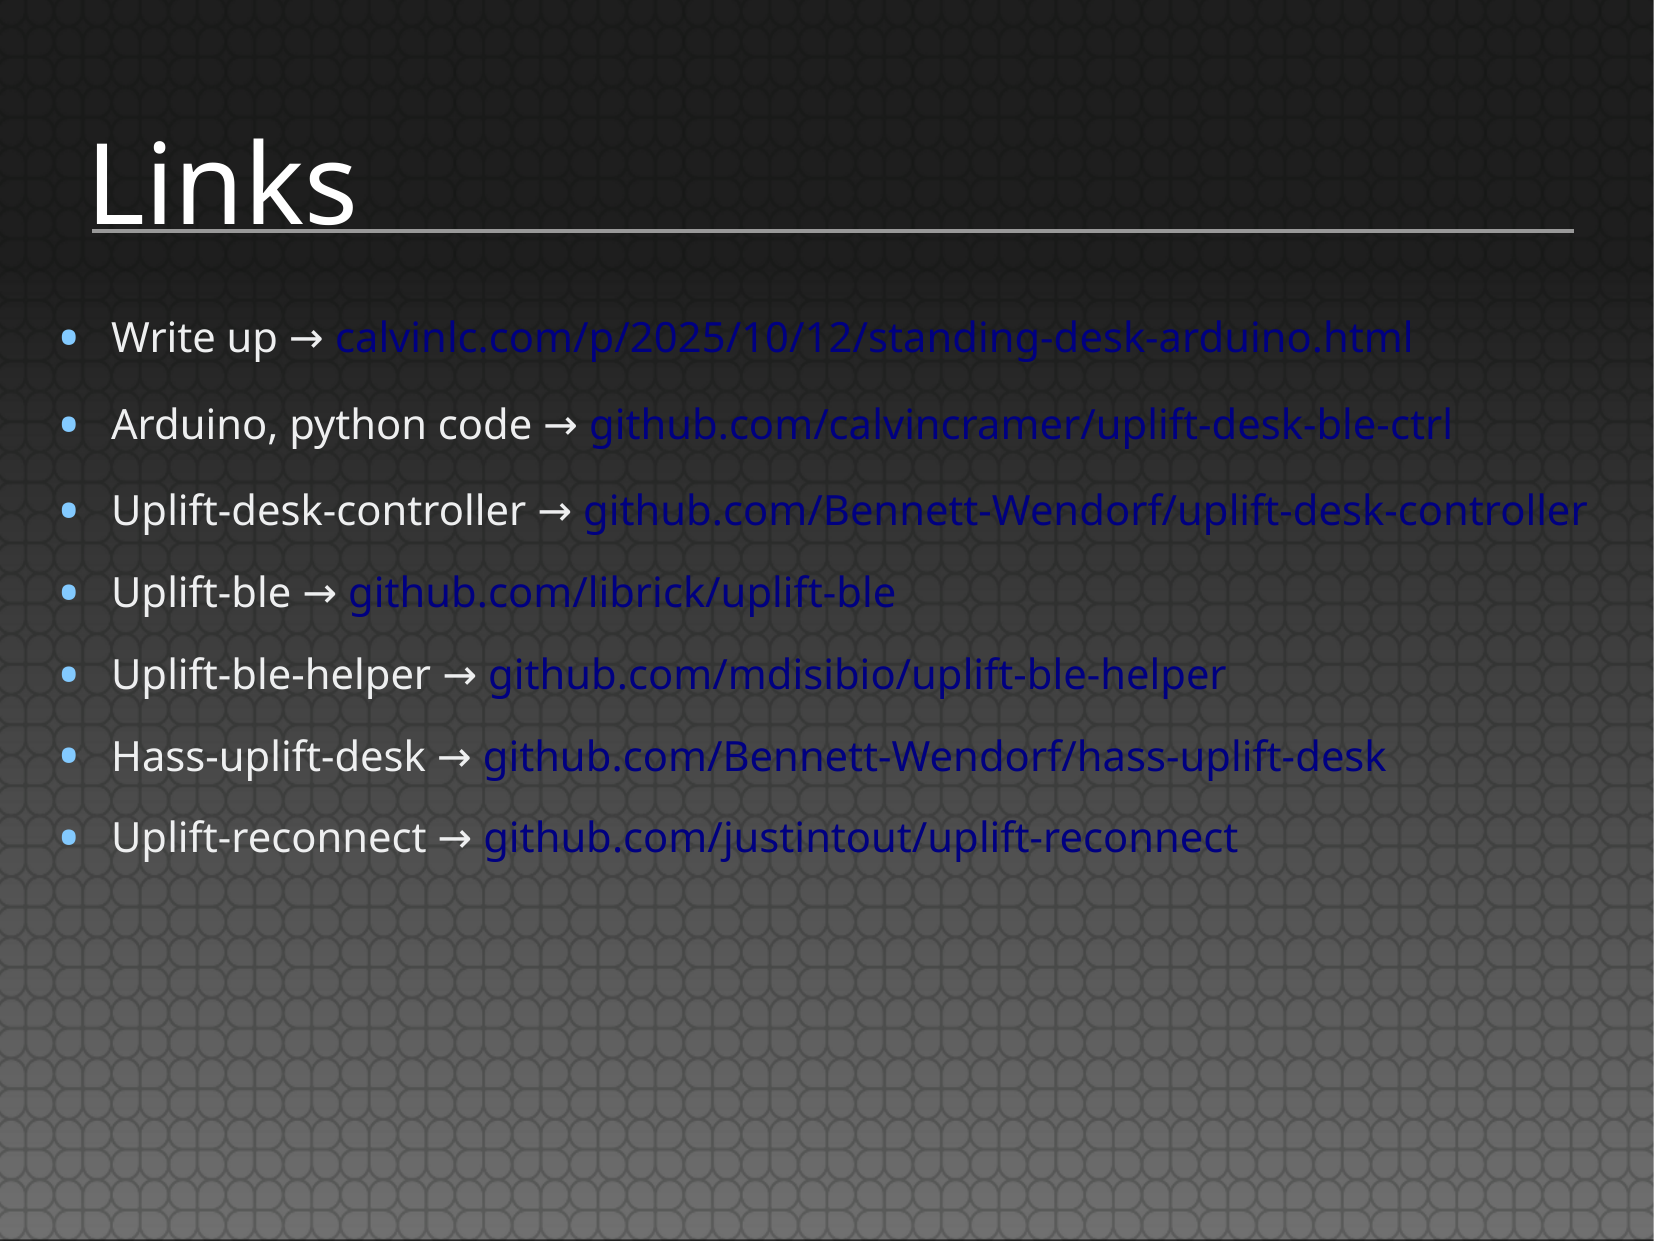

# Links
Write up → calvinlc.com/p/2025/10/12/standing-desk-arduino.html
Arduino, python code → github.com/calvincramer/uplift-desk-ble-ctrl
Uplift-desk-controller → github.com/Bennett-Wendorf/uplift-desk-controller
Uplift-ble → github.com/librick/uplift-ble
Uplift-ble-helper → github.com/mdisibio/uplift-ble-helper
Hass-uplift-desk → github.com/Bennett-Wendorf/hass-uplift-desk
Uplift-reconnect → github.com/justintout/uplift-reconnect